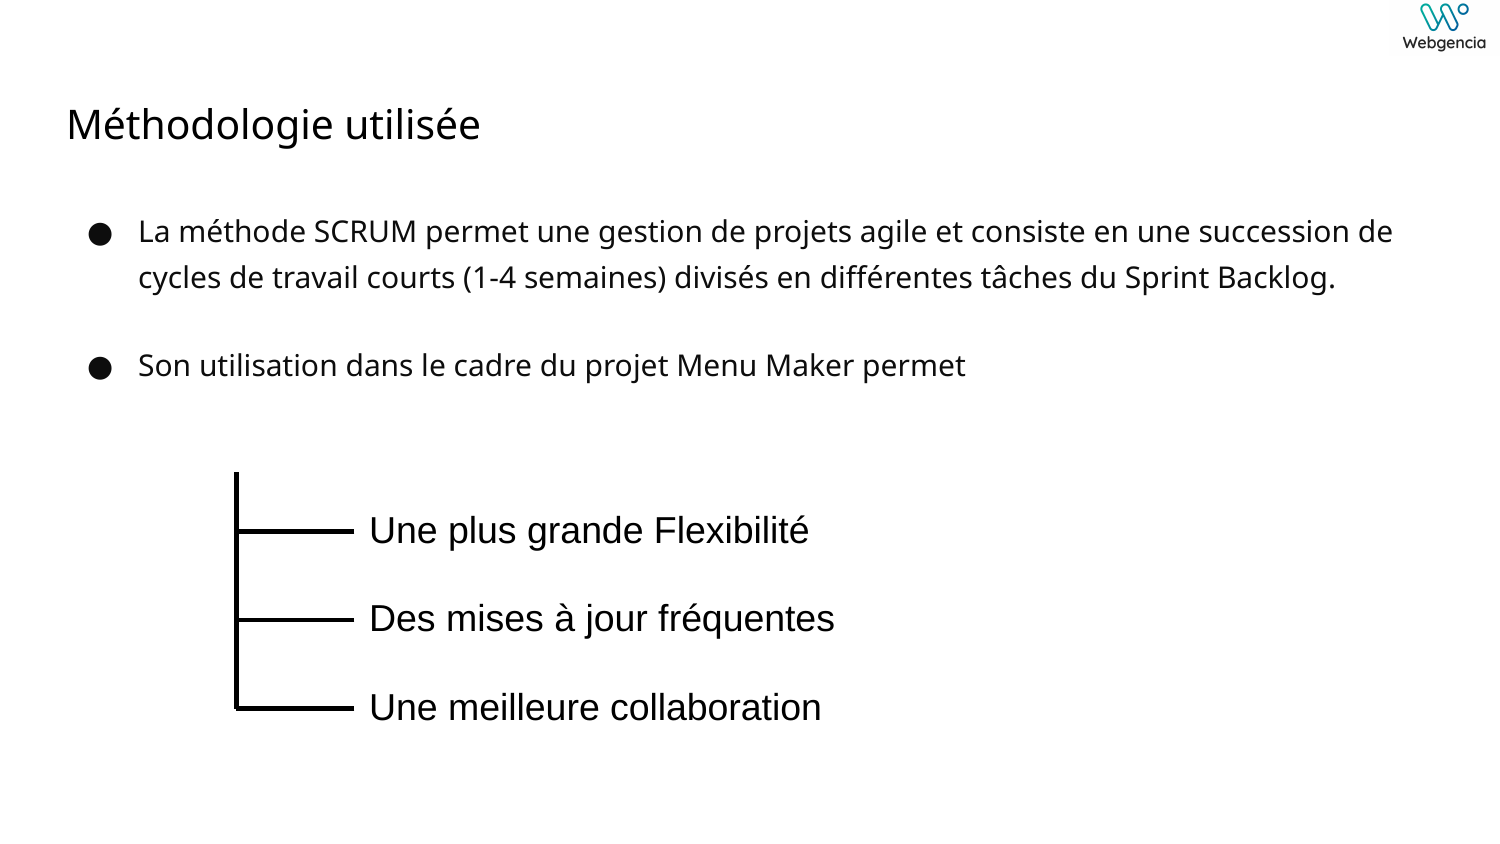

Explication brève de la méthodologie Agile et Scrum
-> Description de la structuration en sprints, leurs durées et les objectifs.
Avantages de cette approche pour le projet Menu Maker.
# Méthodologie utilisée
La méthode SCRUM permet une gestion de projets agile et consiste en une succession de cycles de travail courts (1-4 semaines) divisés en différentes tâches du Sprint Backlog.
Son utilisation dans le cadre du projet Menu Maker permet
Une plus grande Flexibilité
Des mises à jour fréquentes
Une meilleure collaboration